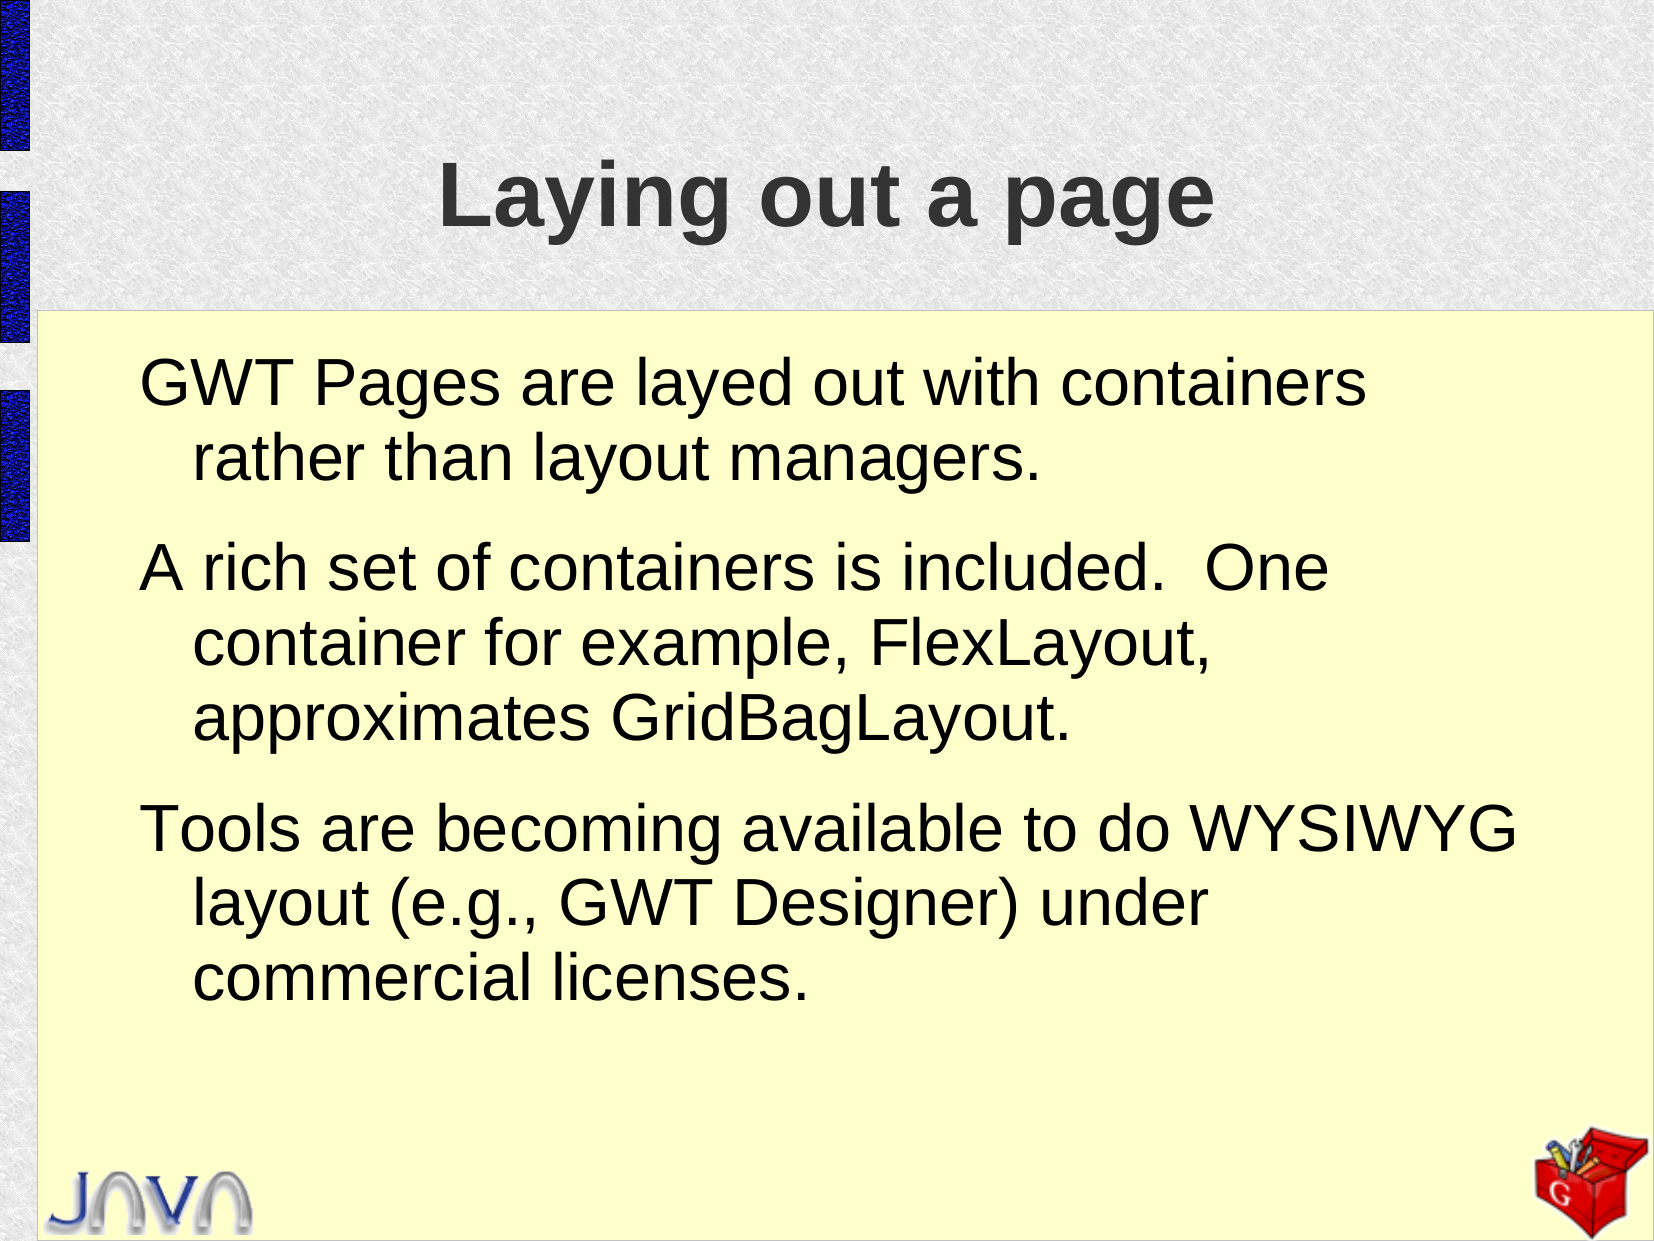

# Laying out a page
GWT Pages are layed out with containers rather than layout managers.
A rich set of containers is included. One container for example, FlexLayout, approximates GridBagLayout.
Tools are becoming available to do WYSIWYG layout (e.g., GWT Designer) under commercial licenses.